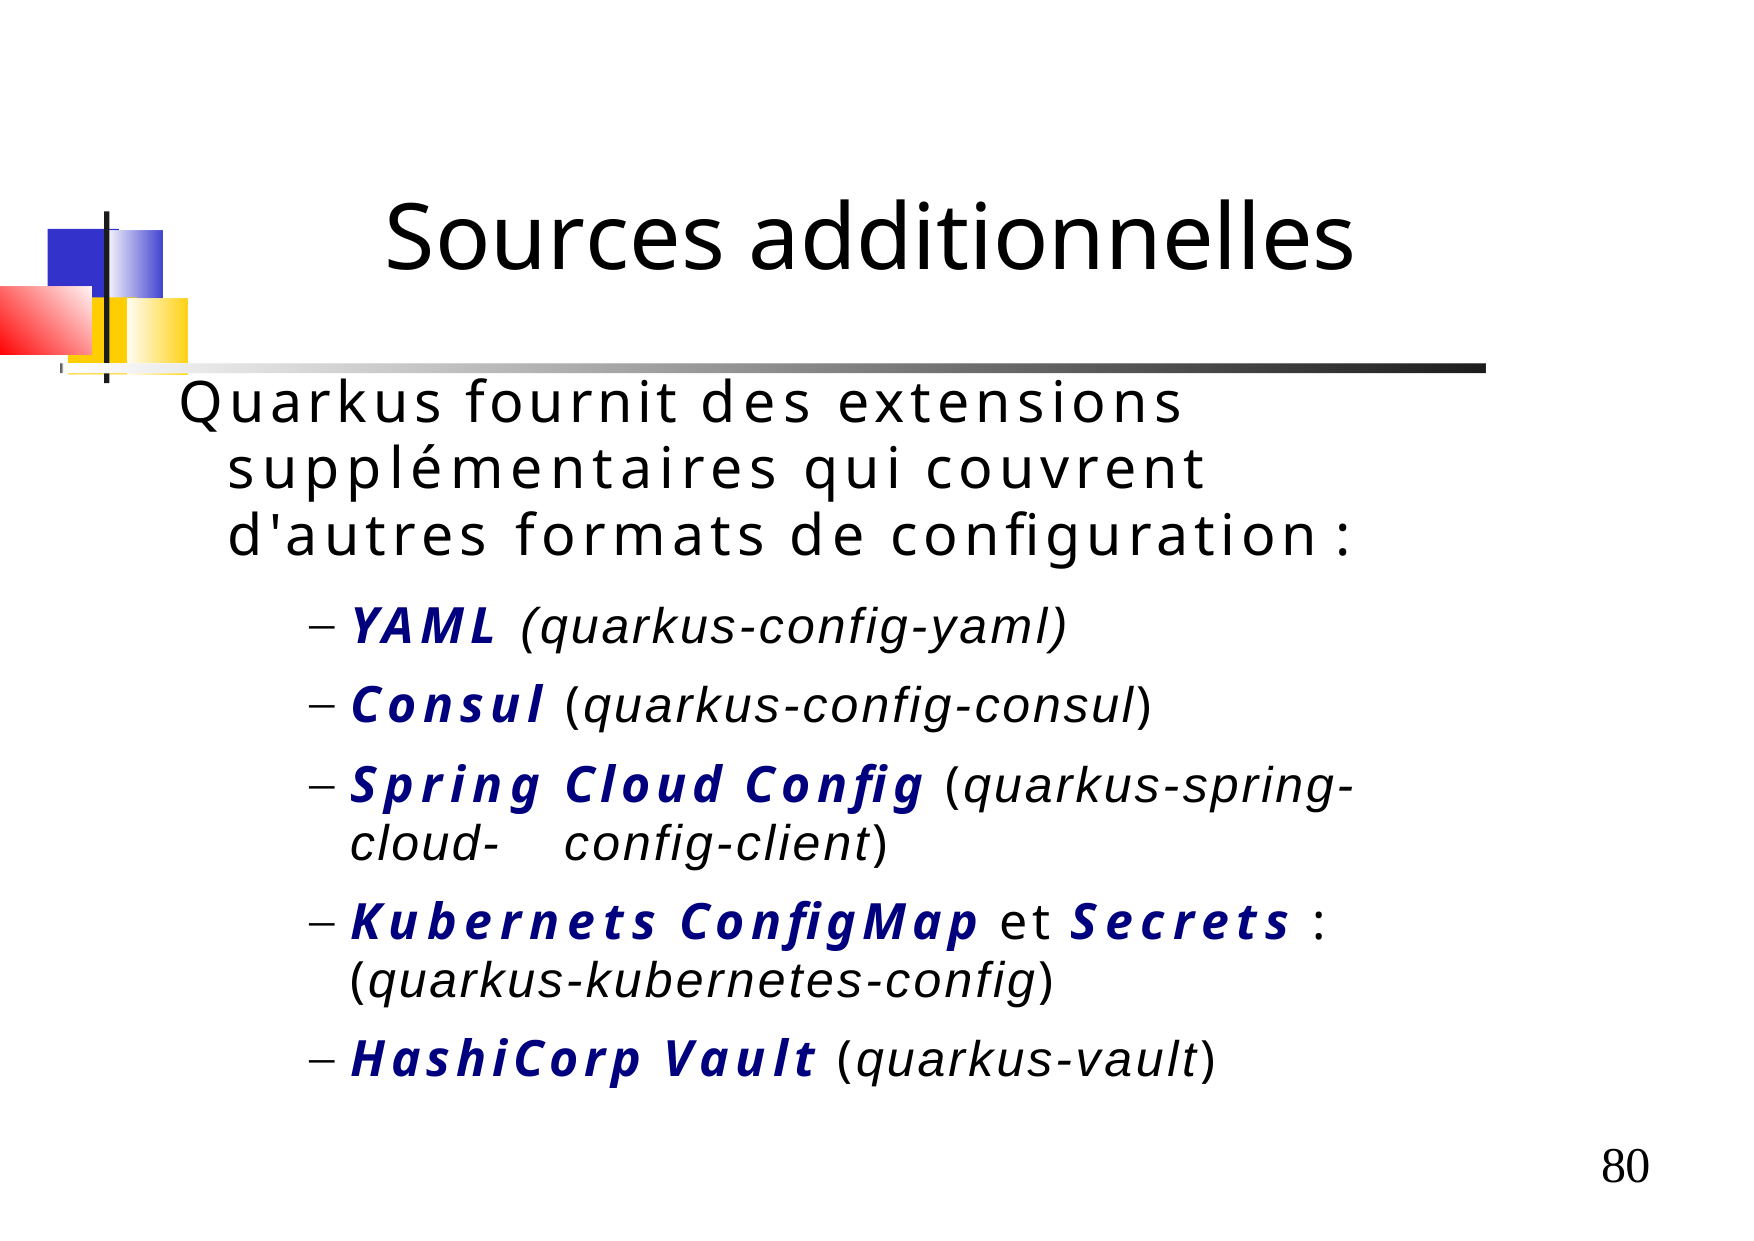

# Sources additionnelles
Quarkus fournit des extensions supplémentaires qui couvrent d'autres formats de configuration	:
YAML (quarkus-config-yaml)
Consul (quarkus-config-consul)
Spring Cloud Config (quarkus-spring-cloud- 	config-client)
Kubernets ConfigMap et Secrets : (quarkus-kubernetes-config)
HashiCorp Vault (quarkus-vault)
80